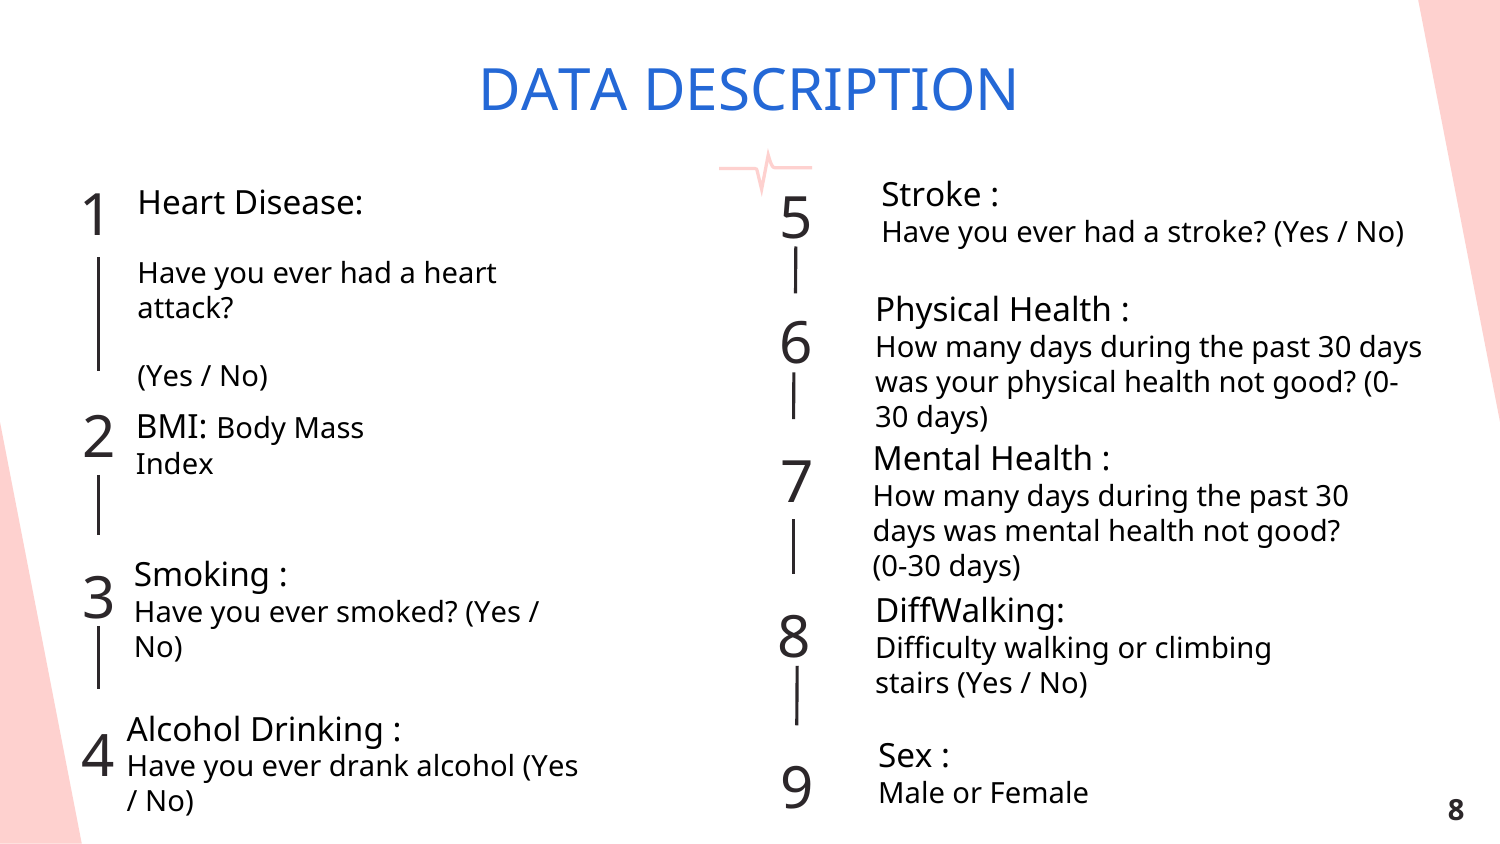

# DATA DESCRIPTION
1
5
Stroke :
Have you ever had a stroke? (Yes / No)
Heart Disease:
Have you ever had a heart attack?
(Yes / No)
Physical Health :
How many days during the past 30 days was your physical health not good? (0-30 days)
6
2
BMI: Body Mass Index
7
Mental Health :
How many days during the past 30 days was mental health not good? (0-30 days)
3
Smoking :
Have you ever smoked? (Yes / No)
8
DiffWalking:
Difficulty walking or climbing stairs (Yes / No)
4
Alcohol Drinking :
Have you ever drank alcohol (Yes / No)
Sex :
Male or Female
9
8